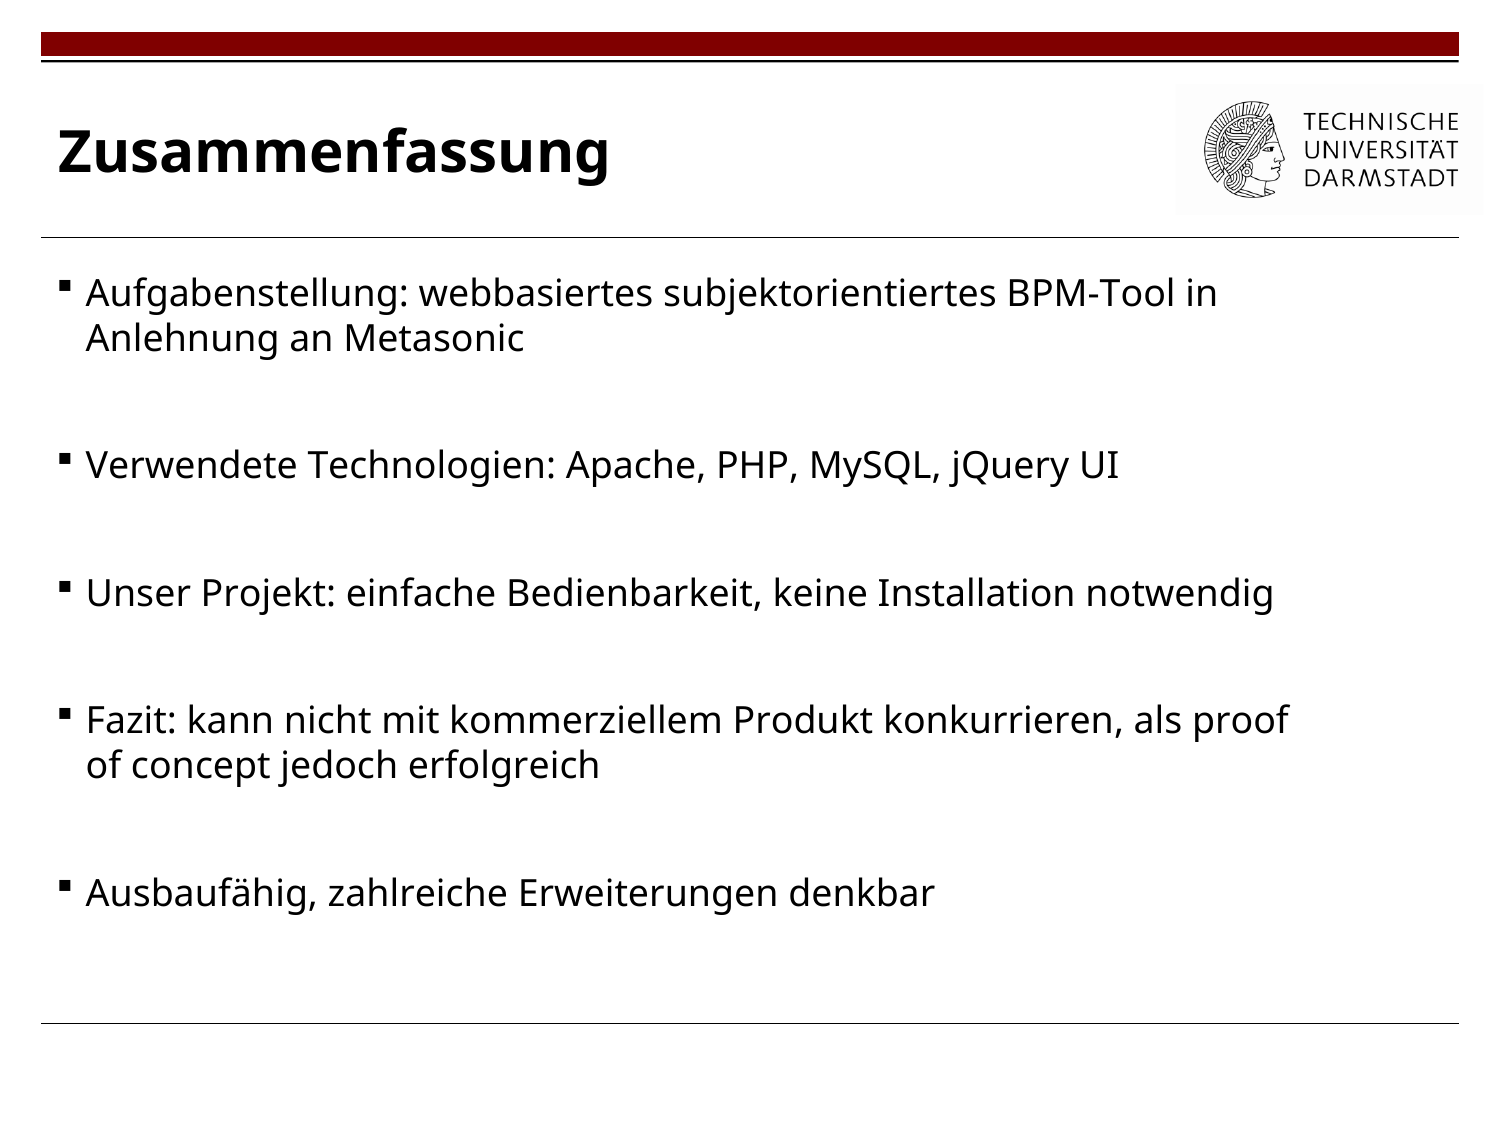

# Zusammenfassung
Aufgabenstellung: webbasiertes subjektorientiertes BPM-Tool in Anlehnung an Metasonic
Verwendete Technologien: Apache, PHP, MySQL, jQuery UI
Unser Projekt: einfache Bedienbarkeit, keine Installation notwendig
Fazit: kann nicht mit kommerziellem Produkt konkurrieren, als proof of concept jedoch erfolgreich
Ausbaufähig, zahlreiche Erweiterungen denkbar